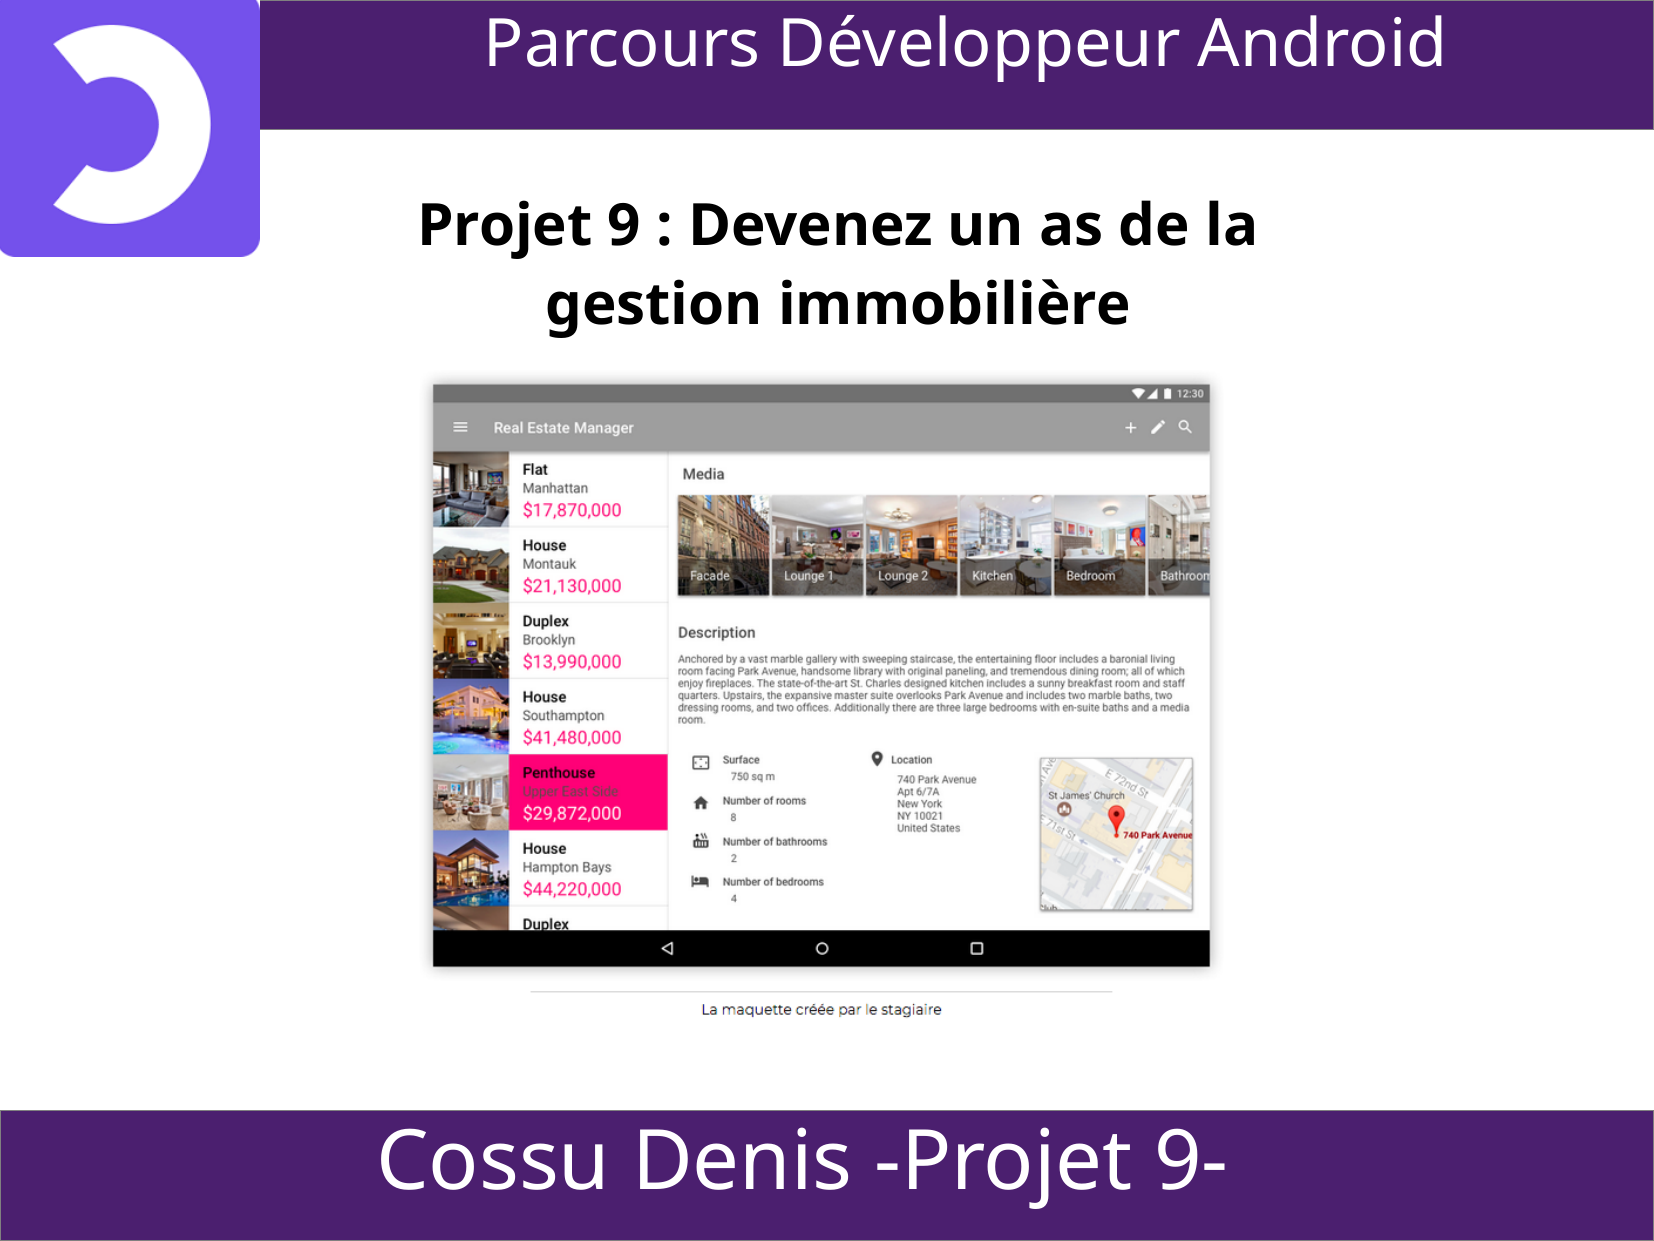

Projet 9 : Devenez un as de la gestion immobilière